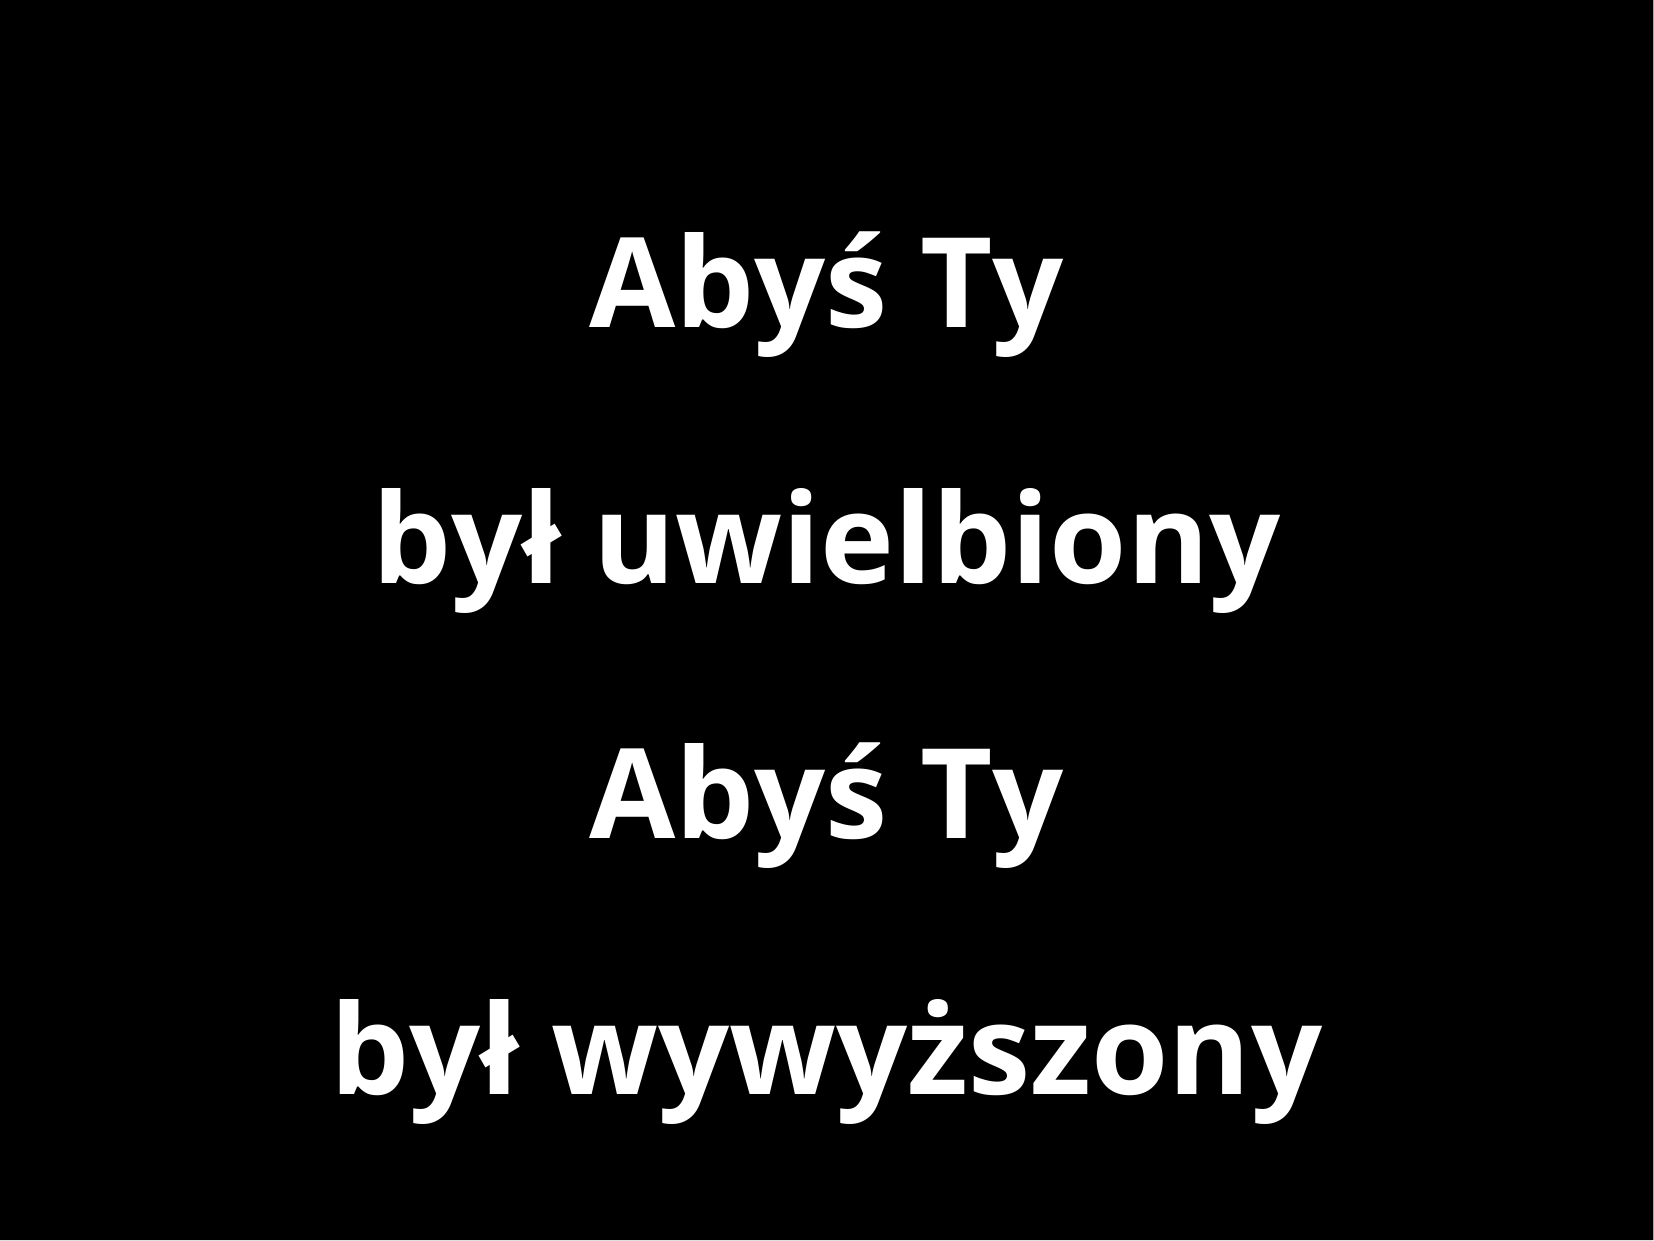

# Abyś Ty był uwielbiony Abyś Ty był wywyższony